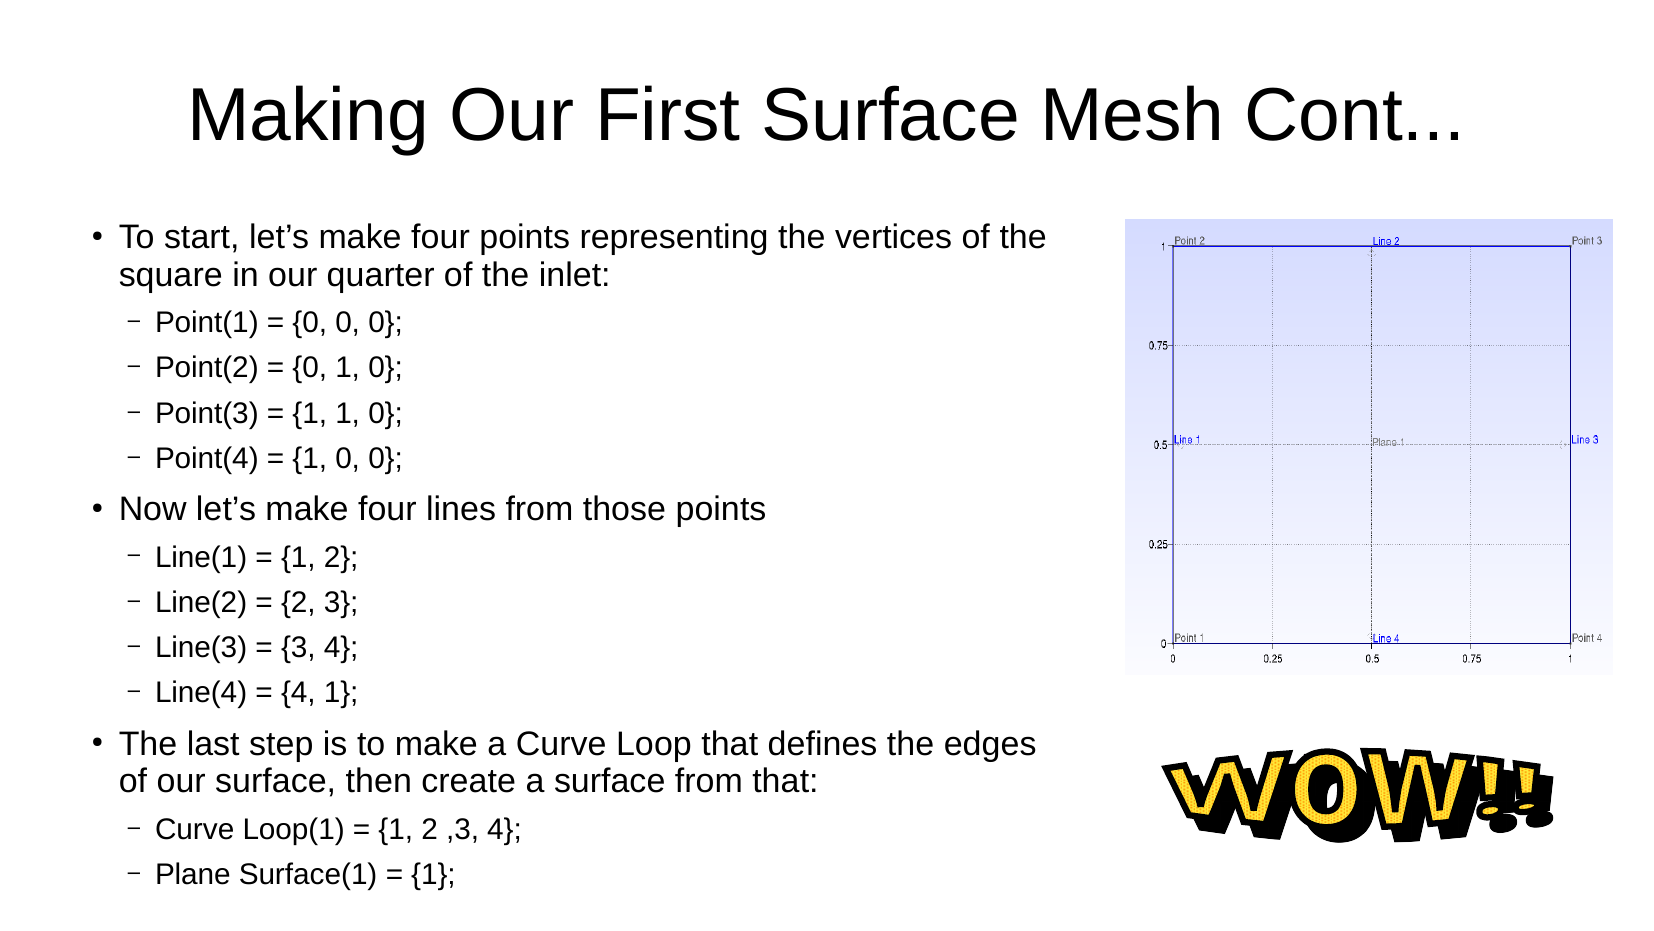

# Making Our First Surface Mesh Cont...
To start, let’s make four points representing the vertices of the square in our quarter of the inlet:
Point(1) = {0, 0, 0};
Point(2) = {0, 1, 0};
Point(3) = {1, 1, 0};
Point(4) = {1, 0, 0};
Now let’s make four lines from those points
Line(1) = {1, 2};
Line(2) = {2, 3};
Line(3) = {3, 4};
Line(4) = {4, 1};
The last step is to make a Curve Loop that defines the edges of our surface, then create a surface from that:
Curve Loop(1) = {1, 2 ,3, 4};
Plane Surface(1) = {1};
Wow!!